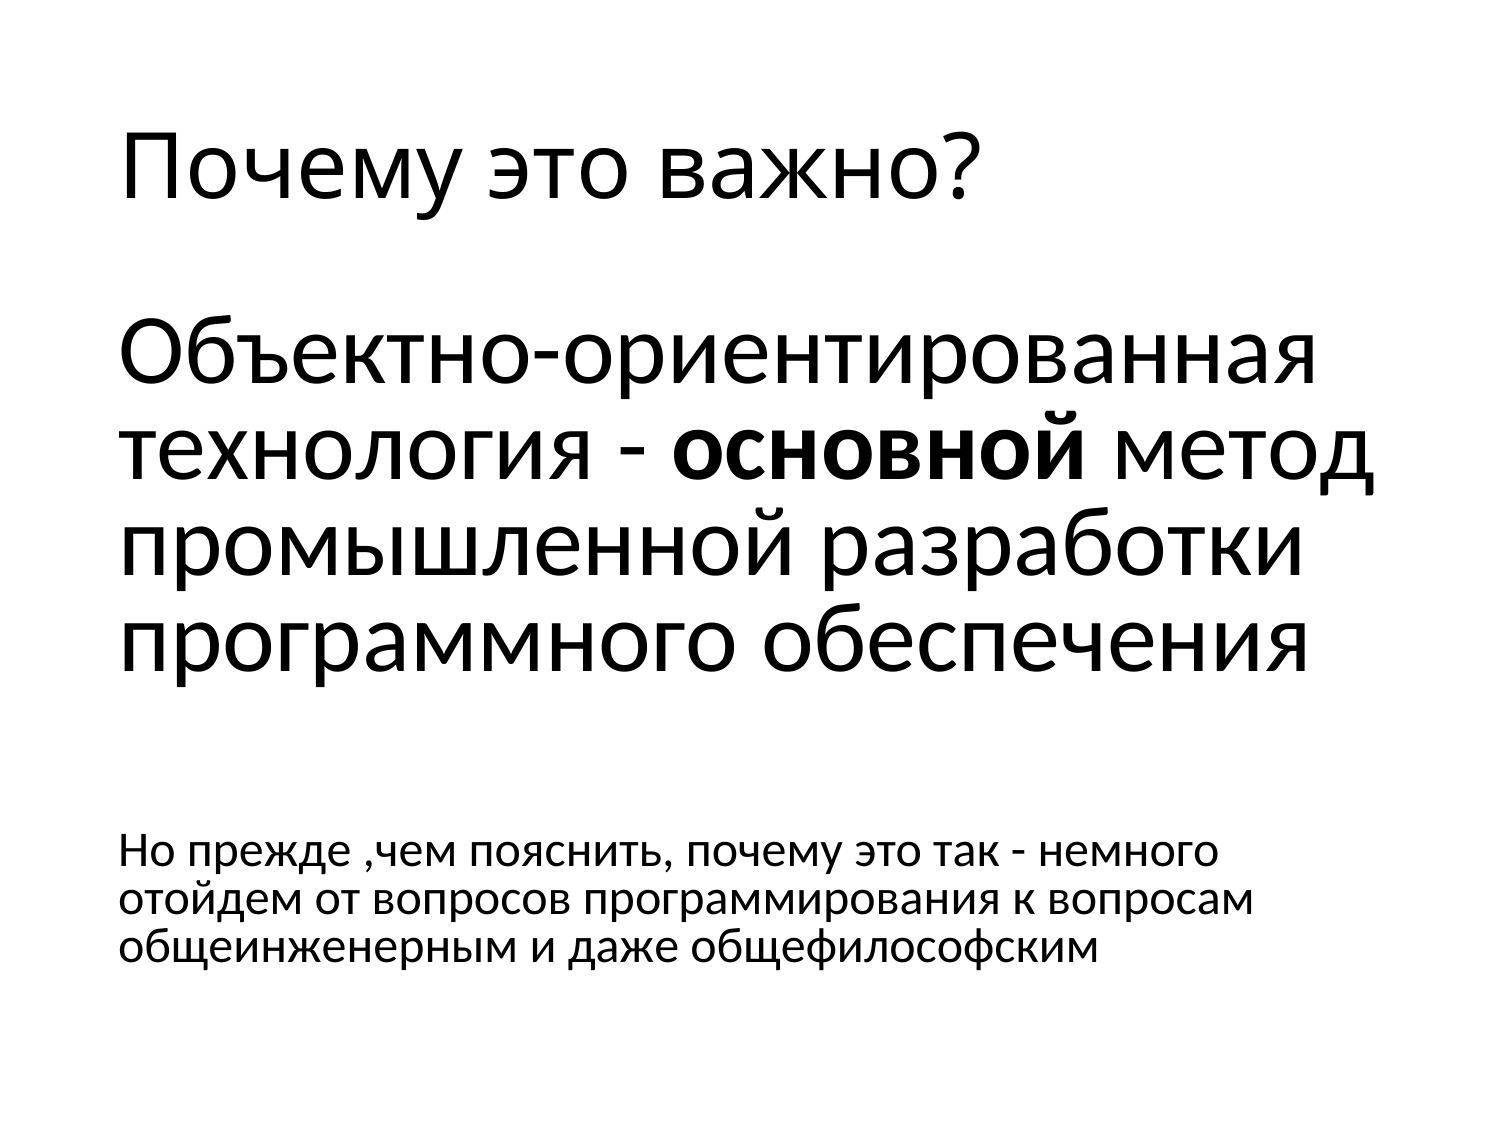

# Почему это важно?
Объектно-ориентированная технология - основной метод промышленной разработки программного обеспечения
Но прежде ,чем пояснить, почему это так - немного отойдем от вопросов программирования к вопросам общеинженерным и даже общефилософским